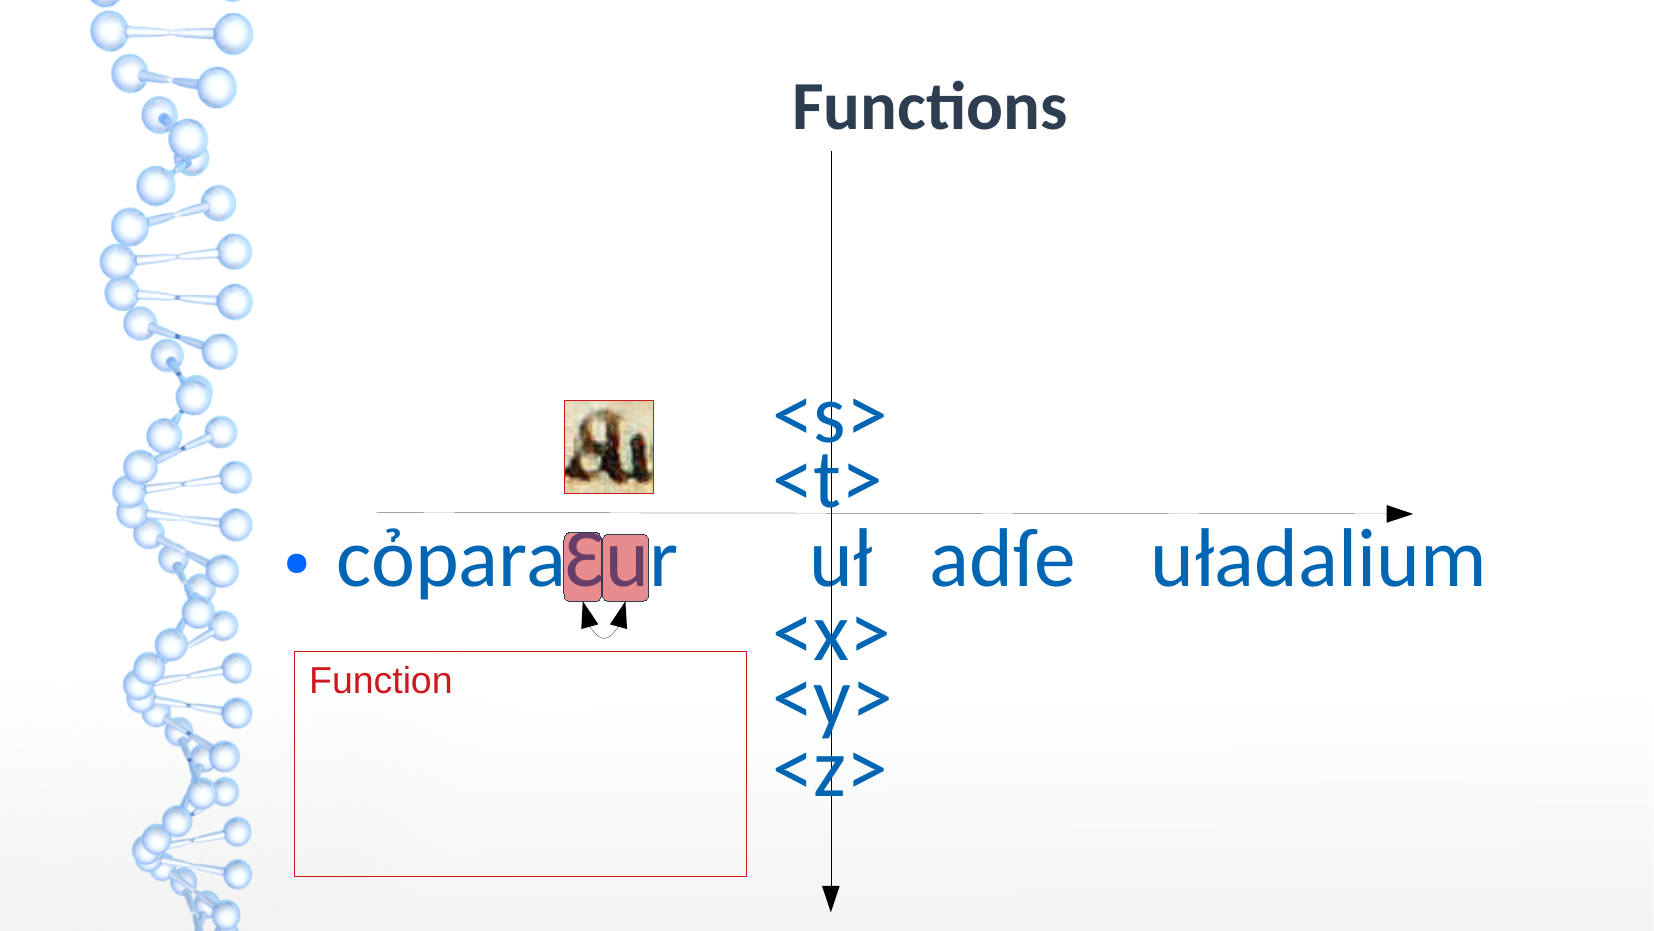

# Functions
<s>
<t>
cỏparaƐur uł adſe uładalium
<x>
Function
<y>
<z>